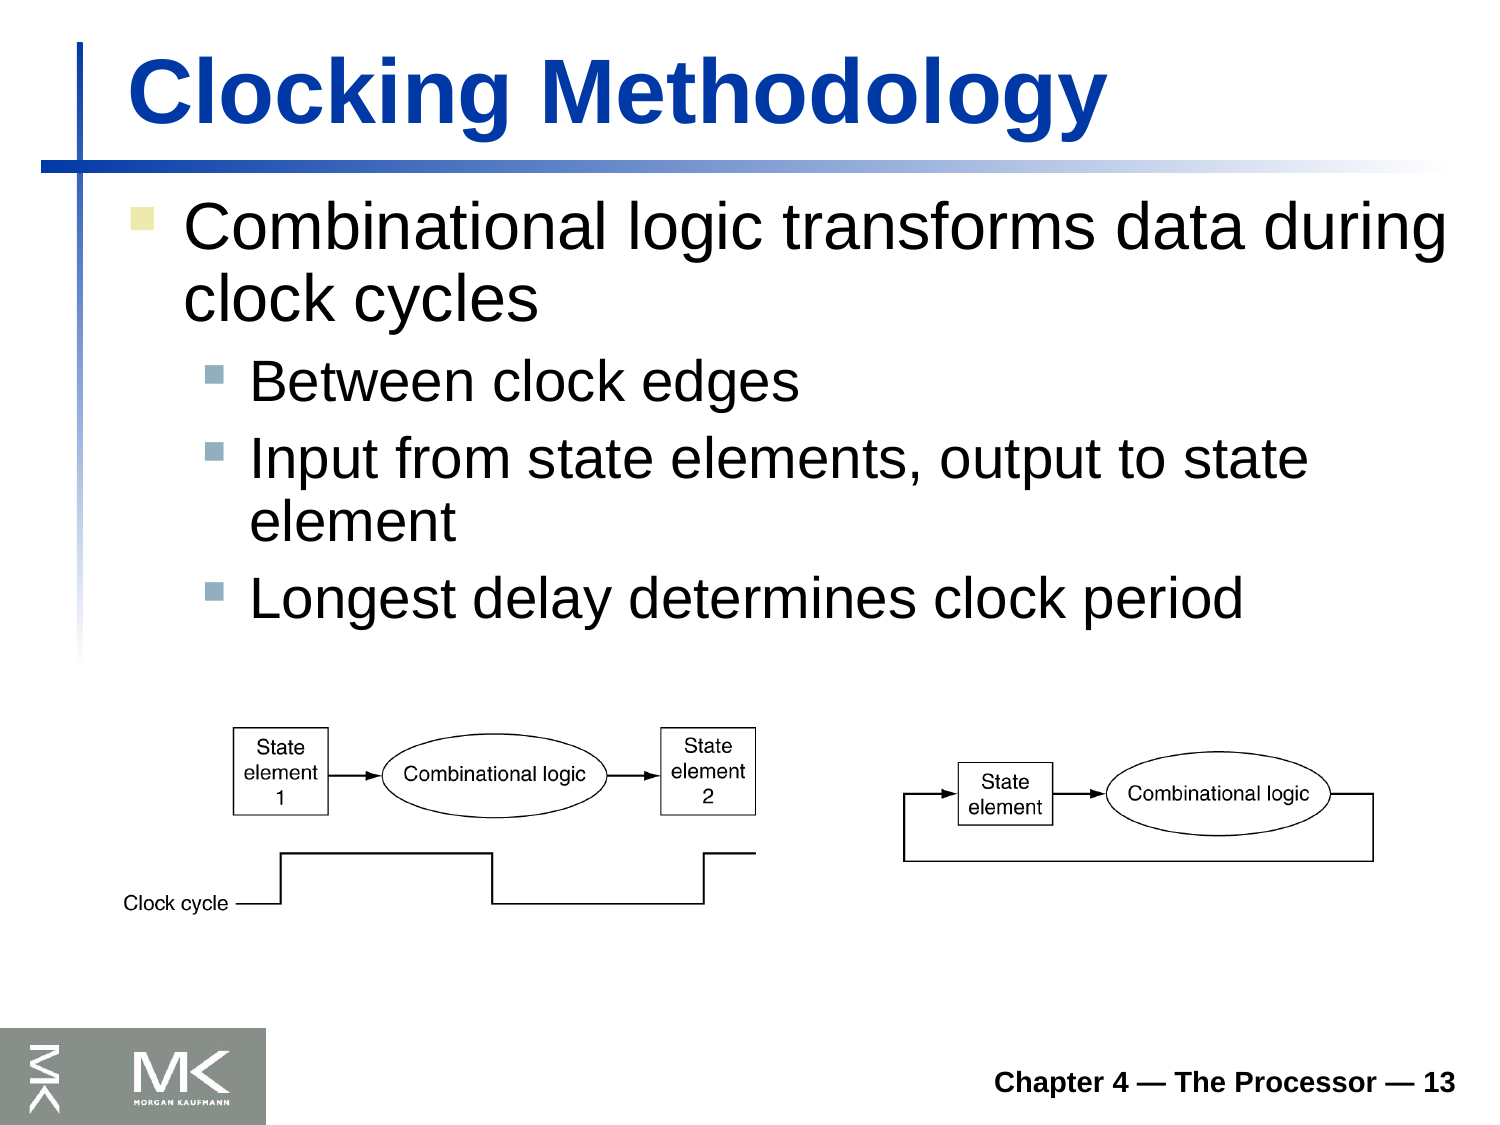

# Clocking Methodology
Combinational logic transforms data during clock cycles
Between clock edges
Input from state elements, output to state element
Longest delay determines clock period
Chapter 4 — The Processor —